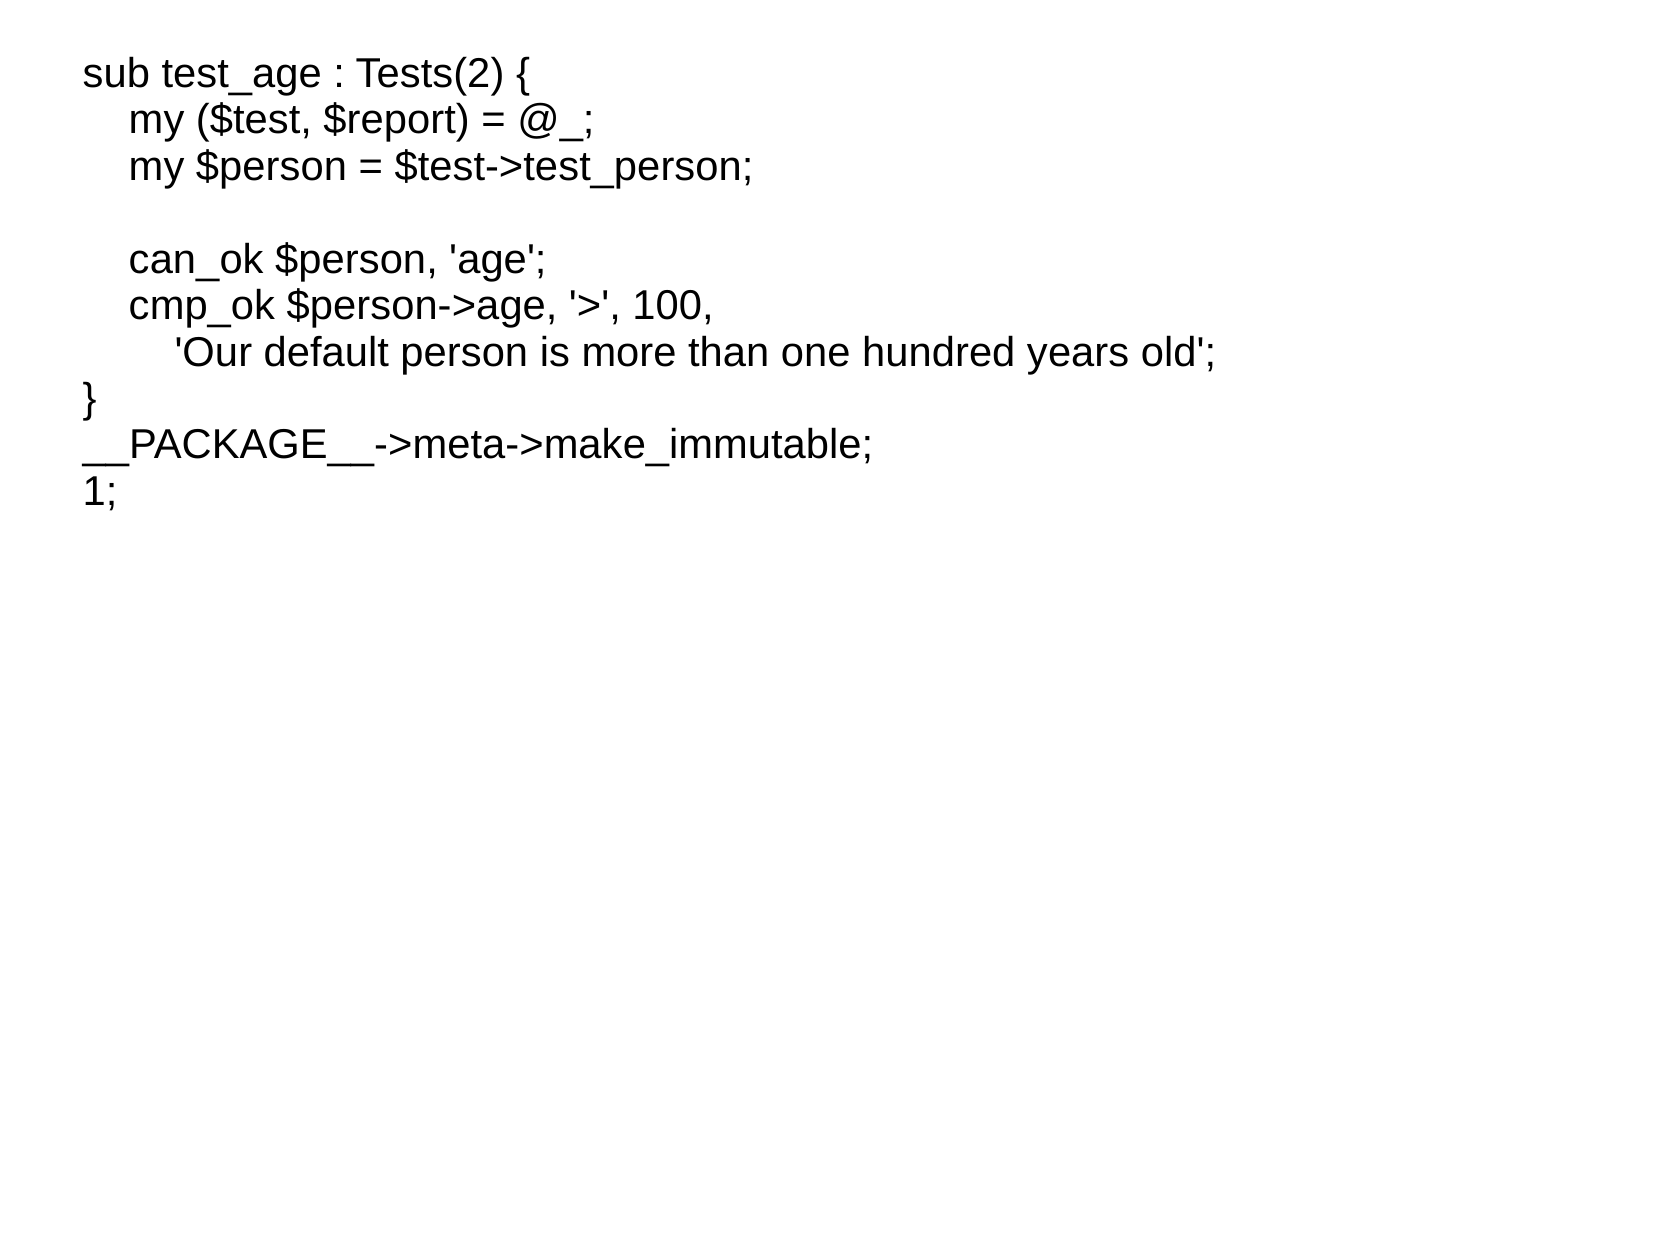

# sub test_age : Tests(2) {
 my ($test, $report) = @_;
 my $person = $test->test_person;
 can_ok $person, 'age';
 cmp_ok $person->age, '>', 100,
 'Our default person is more than one hundred years old';
}
__PACKAGE__->meta->make_immutable;
1;